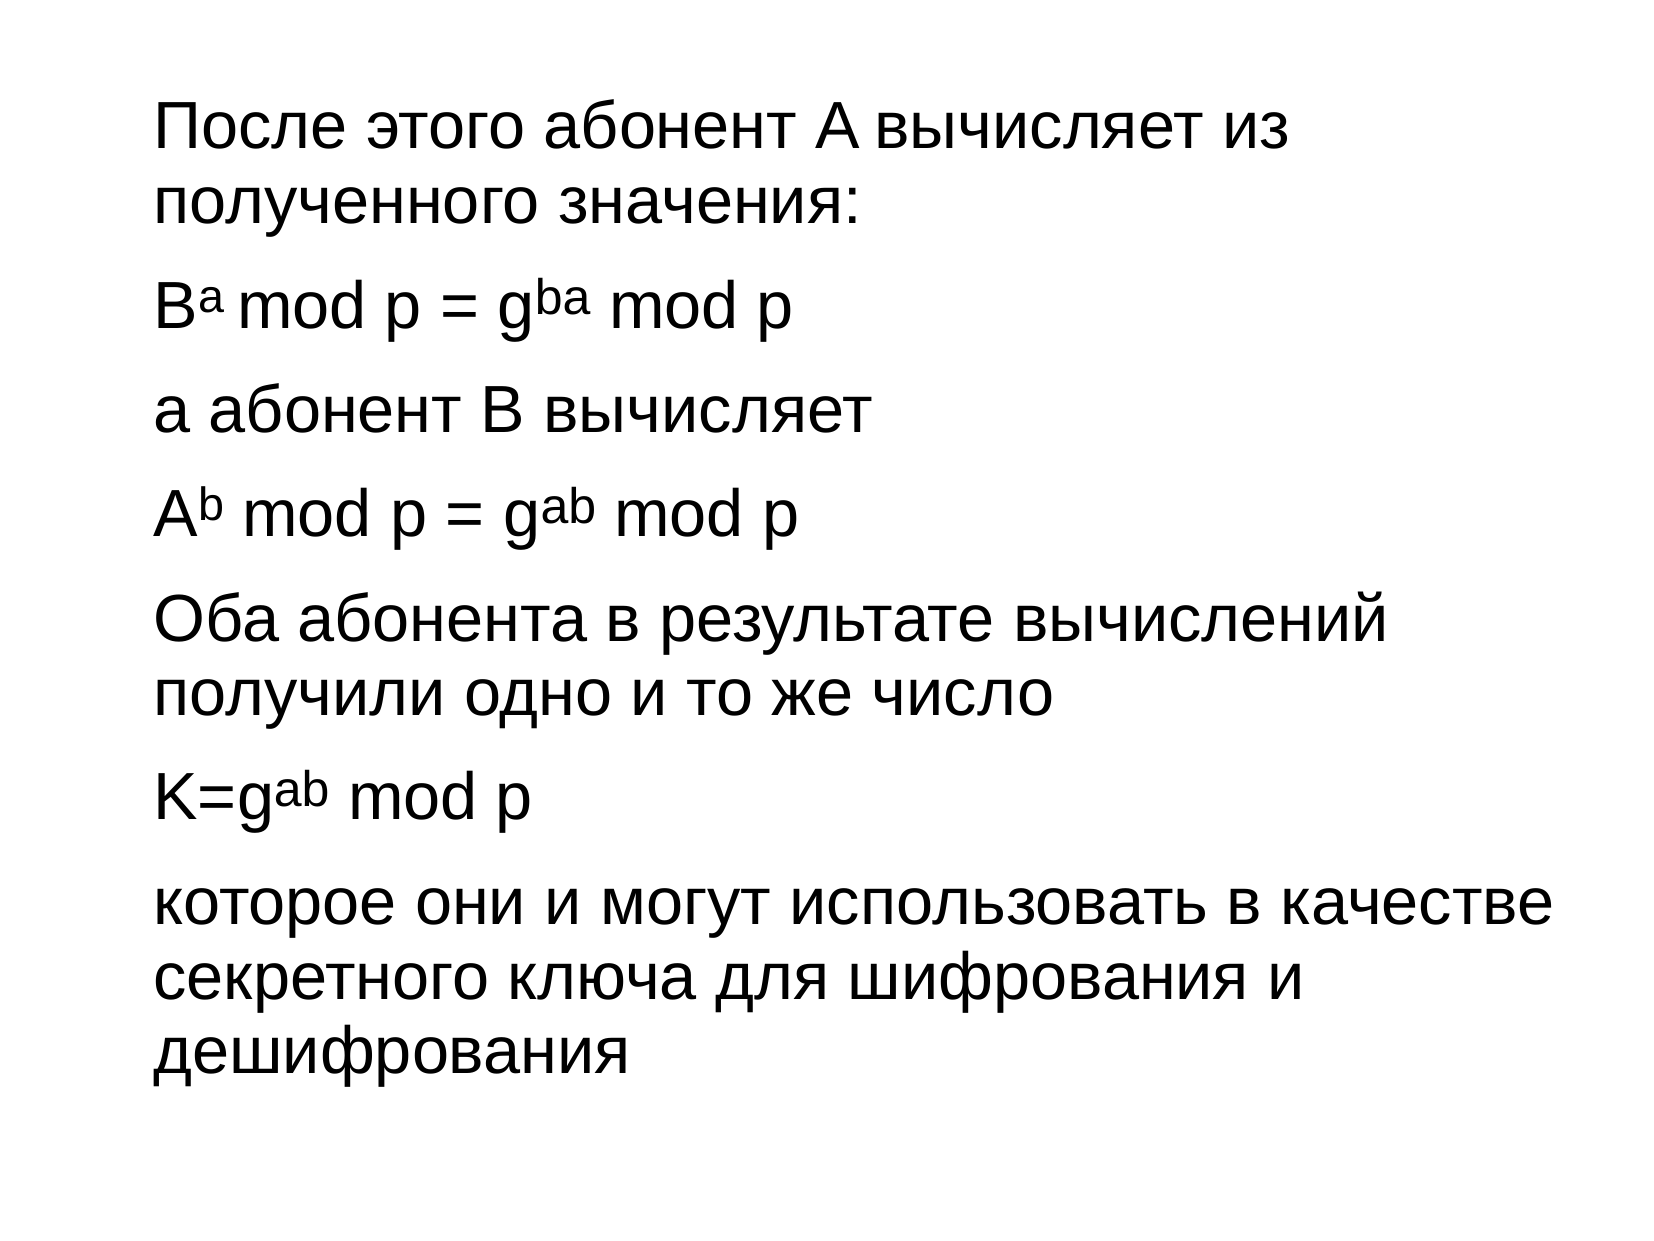

# После этого абонент A вычисляет из полученного значения:
Ba mod p = gba mod p
а абонент B вычисляет
Ab mod p = gab mod p
Оба абонента в результате вычислений получили одно и то же число
K=gab mod p
которое они и могут использовать в качестве секретного ключа для шифрования и дешифрования